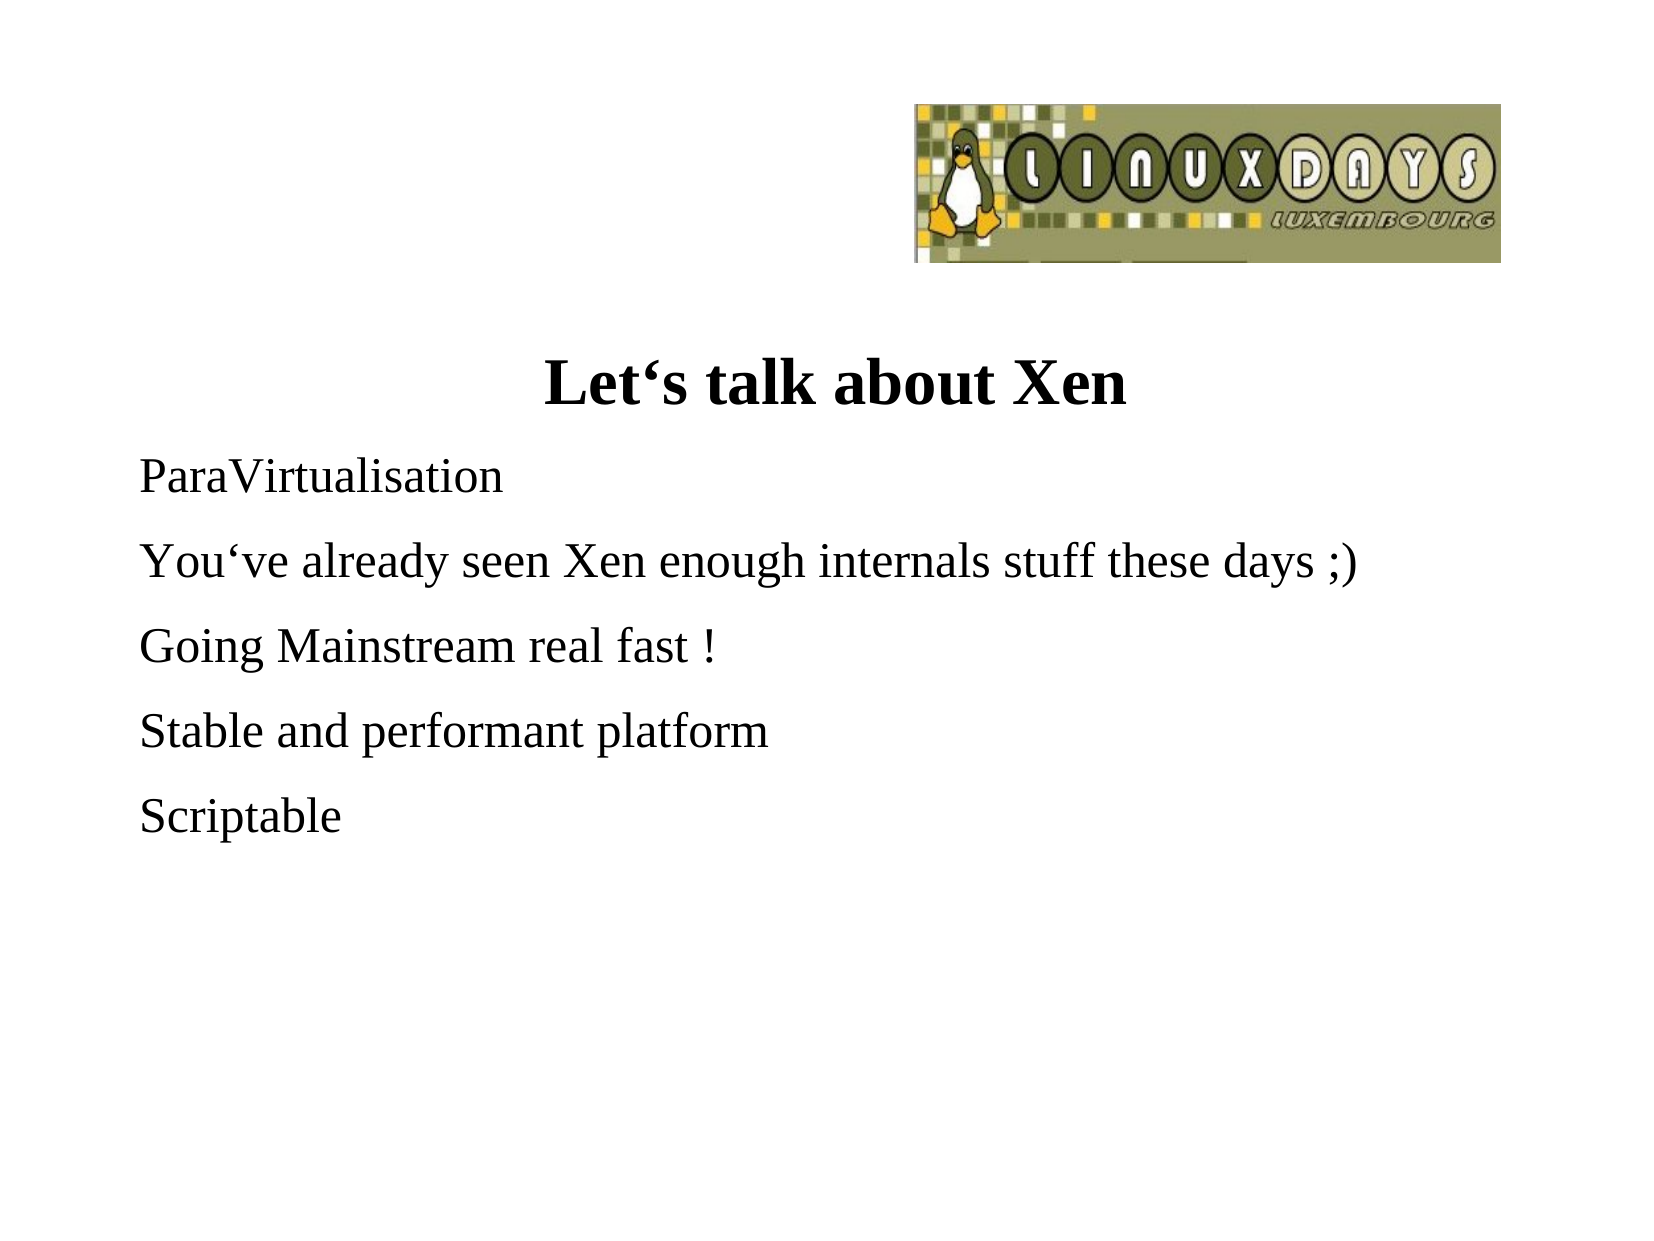

#
Let‘s talk about Xen
ParaVirtualisation
You‘ve already seen Xen enough internals stuff these days ;)
Going Mainstream real fast !
Stable and performant platform
Scriptable